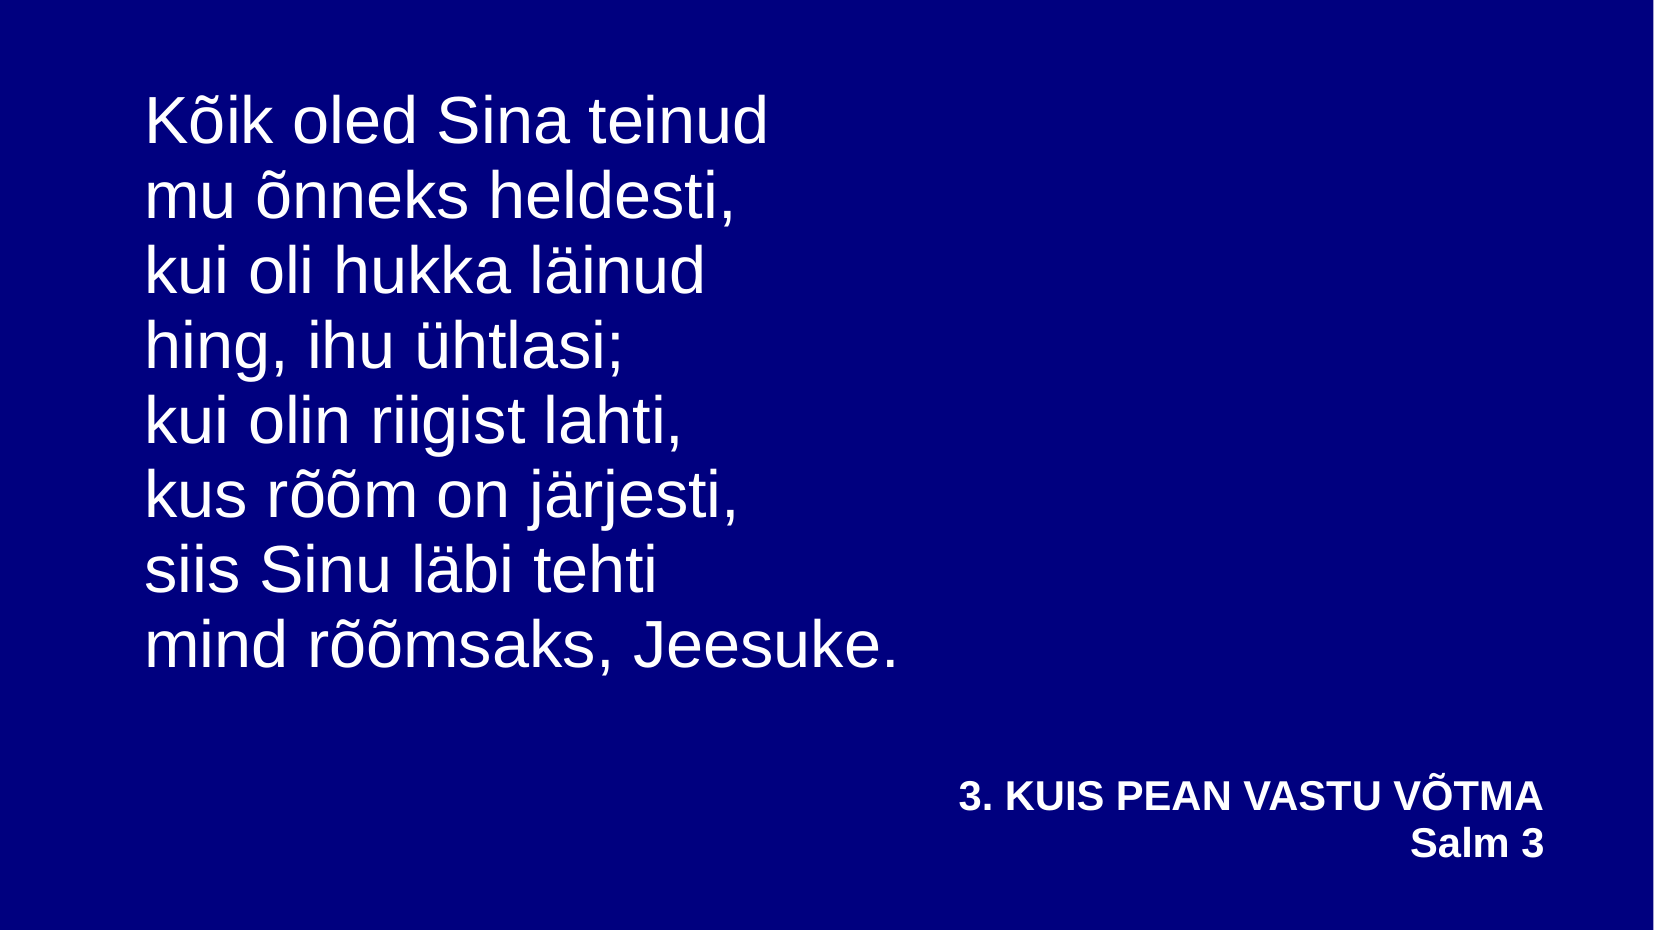

Kõik oled Sina teinud
mu õnneks heldesti,
kui oli hukka läinud
hing, ihu ühtlasi;
kui olin riigist lahti,
kus rõõm on järjesti,
siis Sinu läbi tehti
mind rõõmsaks, Jeesuke.
3. KUIS PEAN VASTU VÕTMA
Salm 3